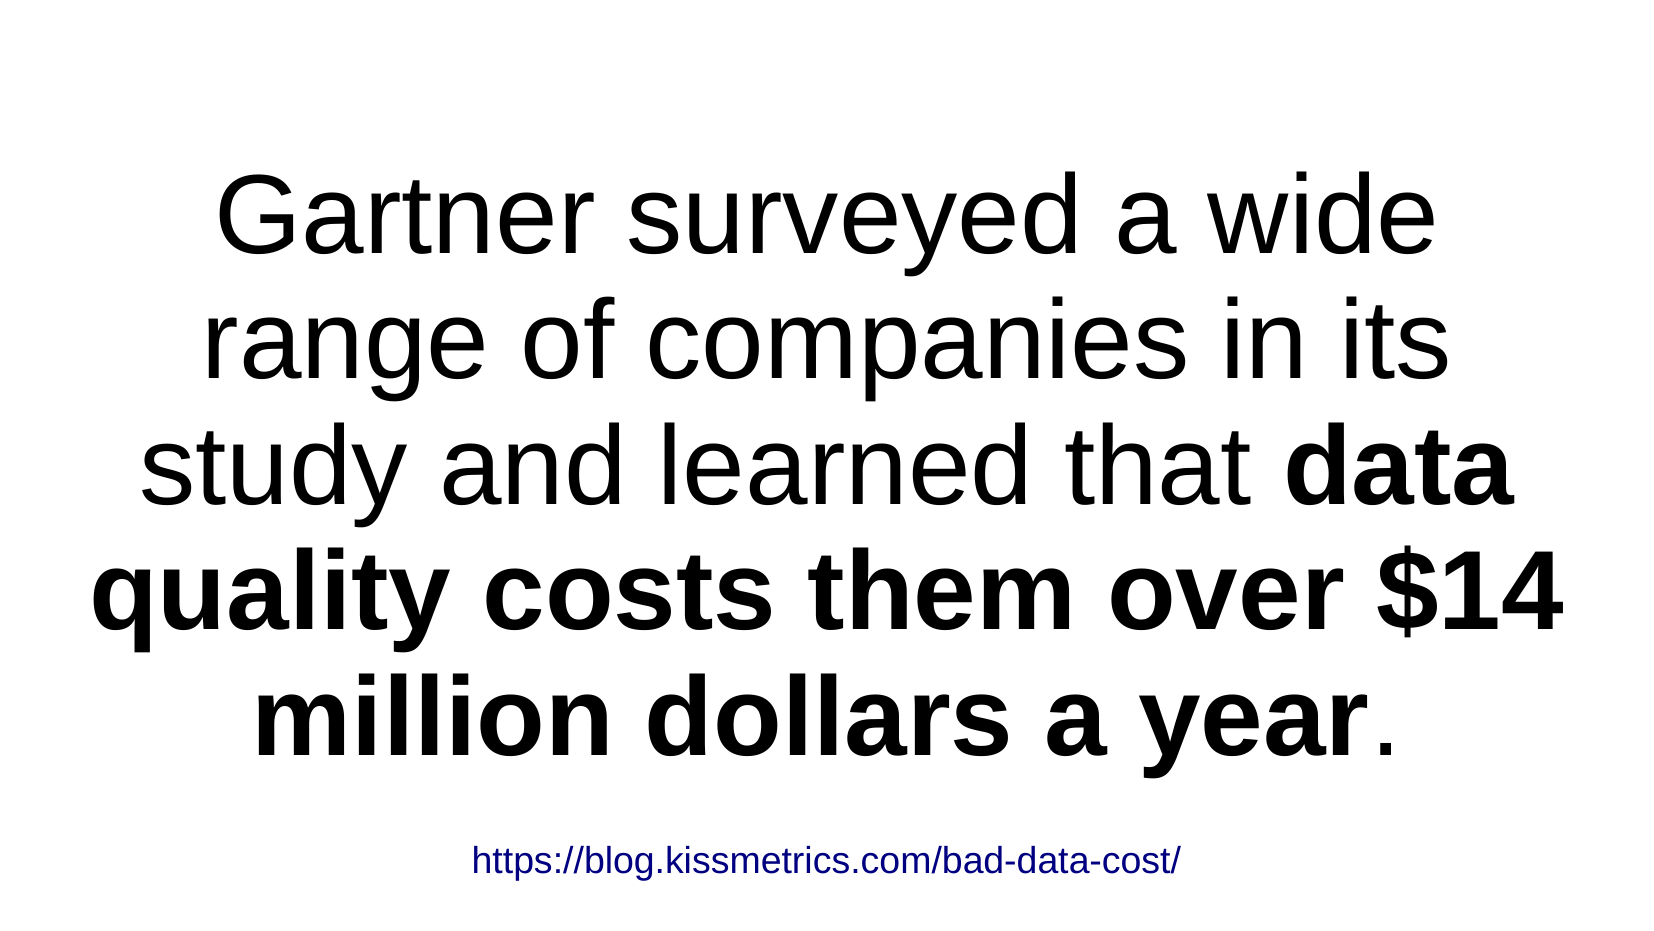

# Gartner surveyed a wide range of companies in its study and learned that data quality costs them over $14 million dollars a year.
https://blog.kissmetrics.com/bad-data-cost/